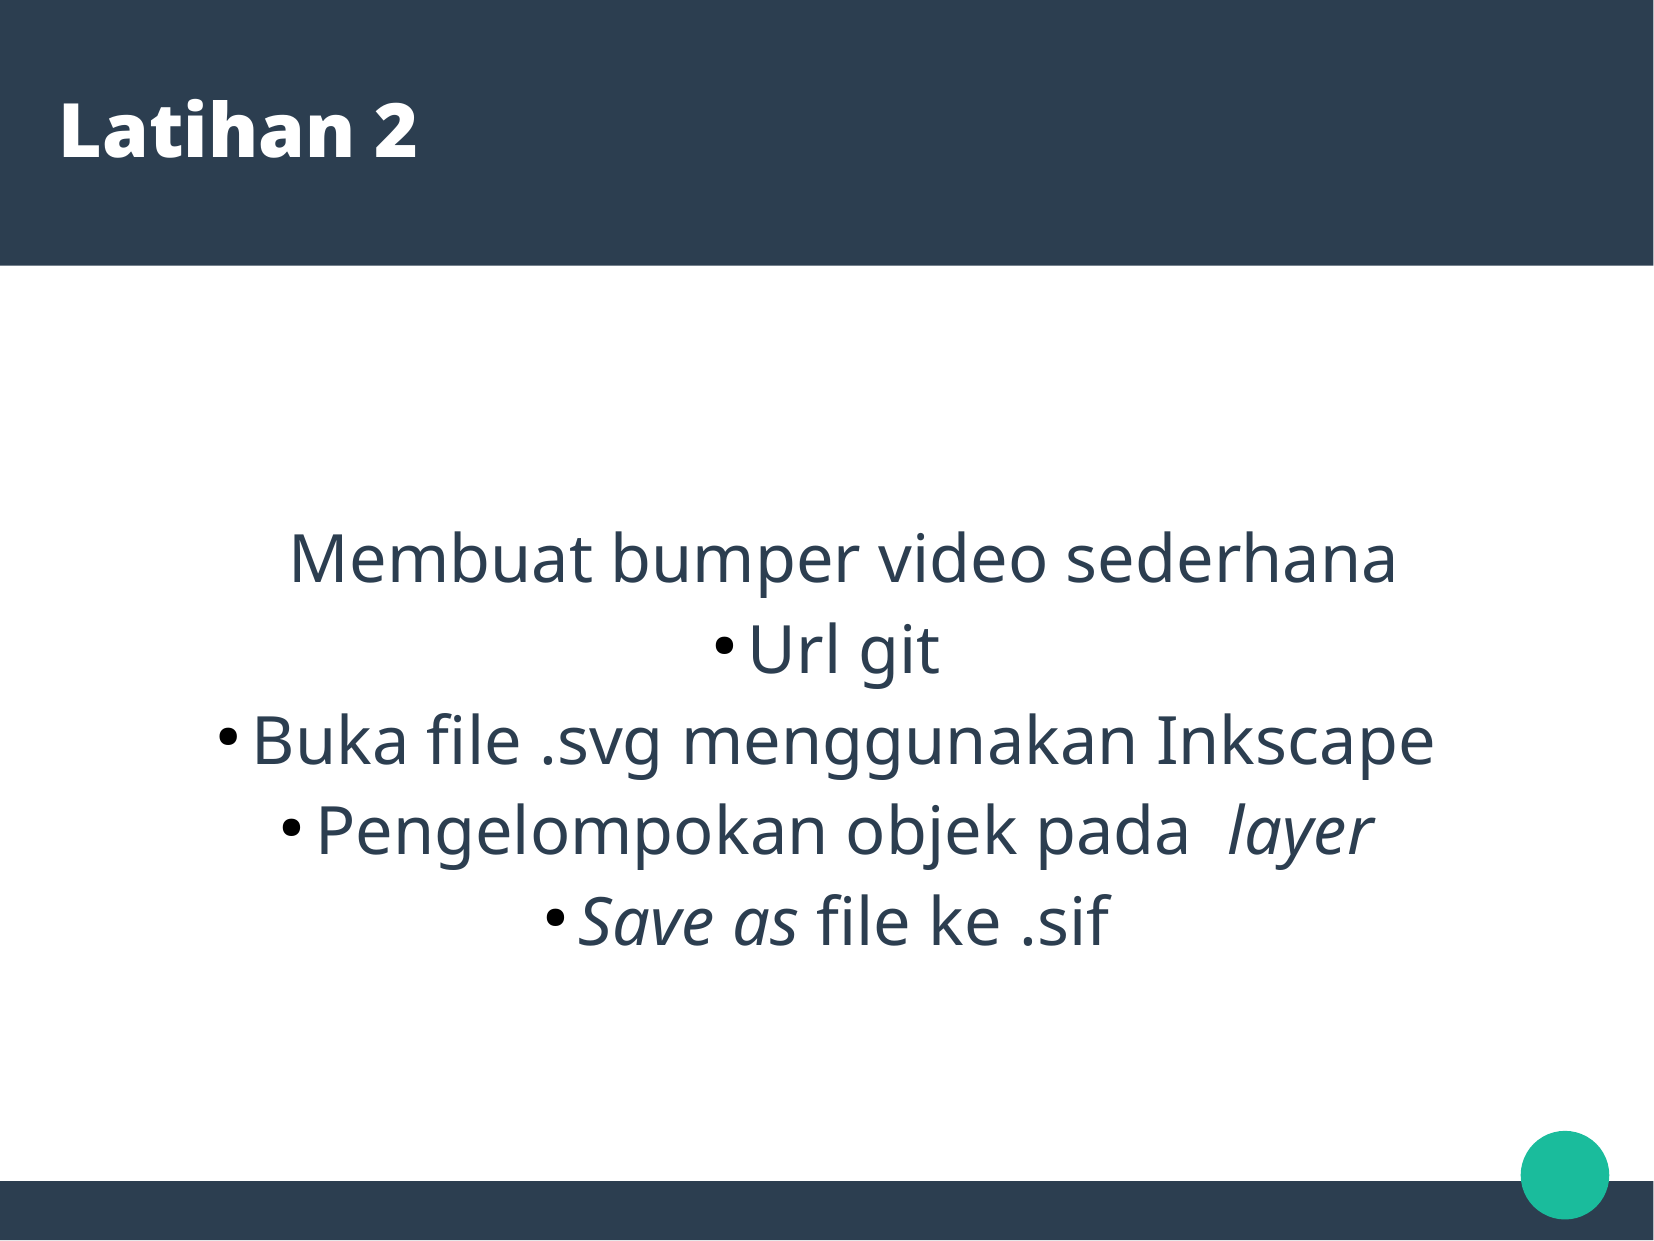

# Latihan 2
Membuat bumper video sederhana
Url git
Buka file .svg menggunakan Inkscape
Pengelompokan objek pada layer
Save as file ke .sif